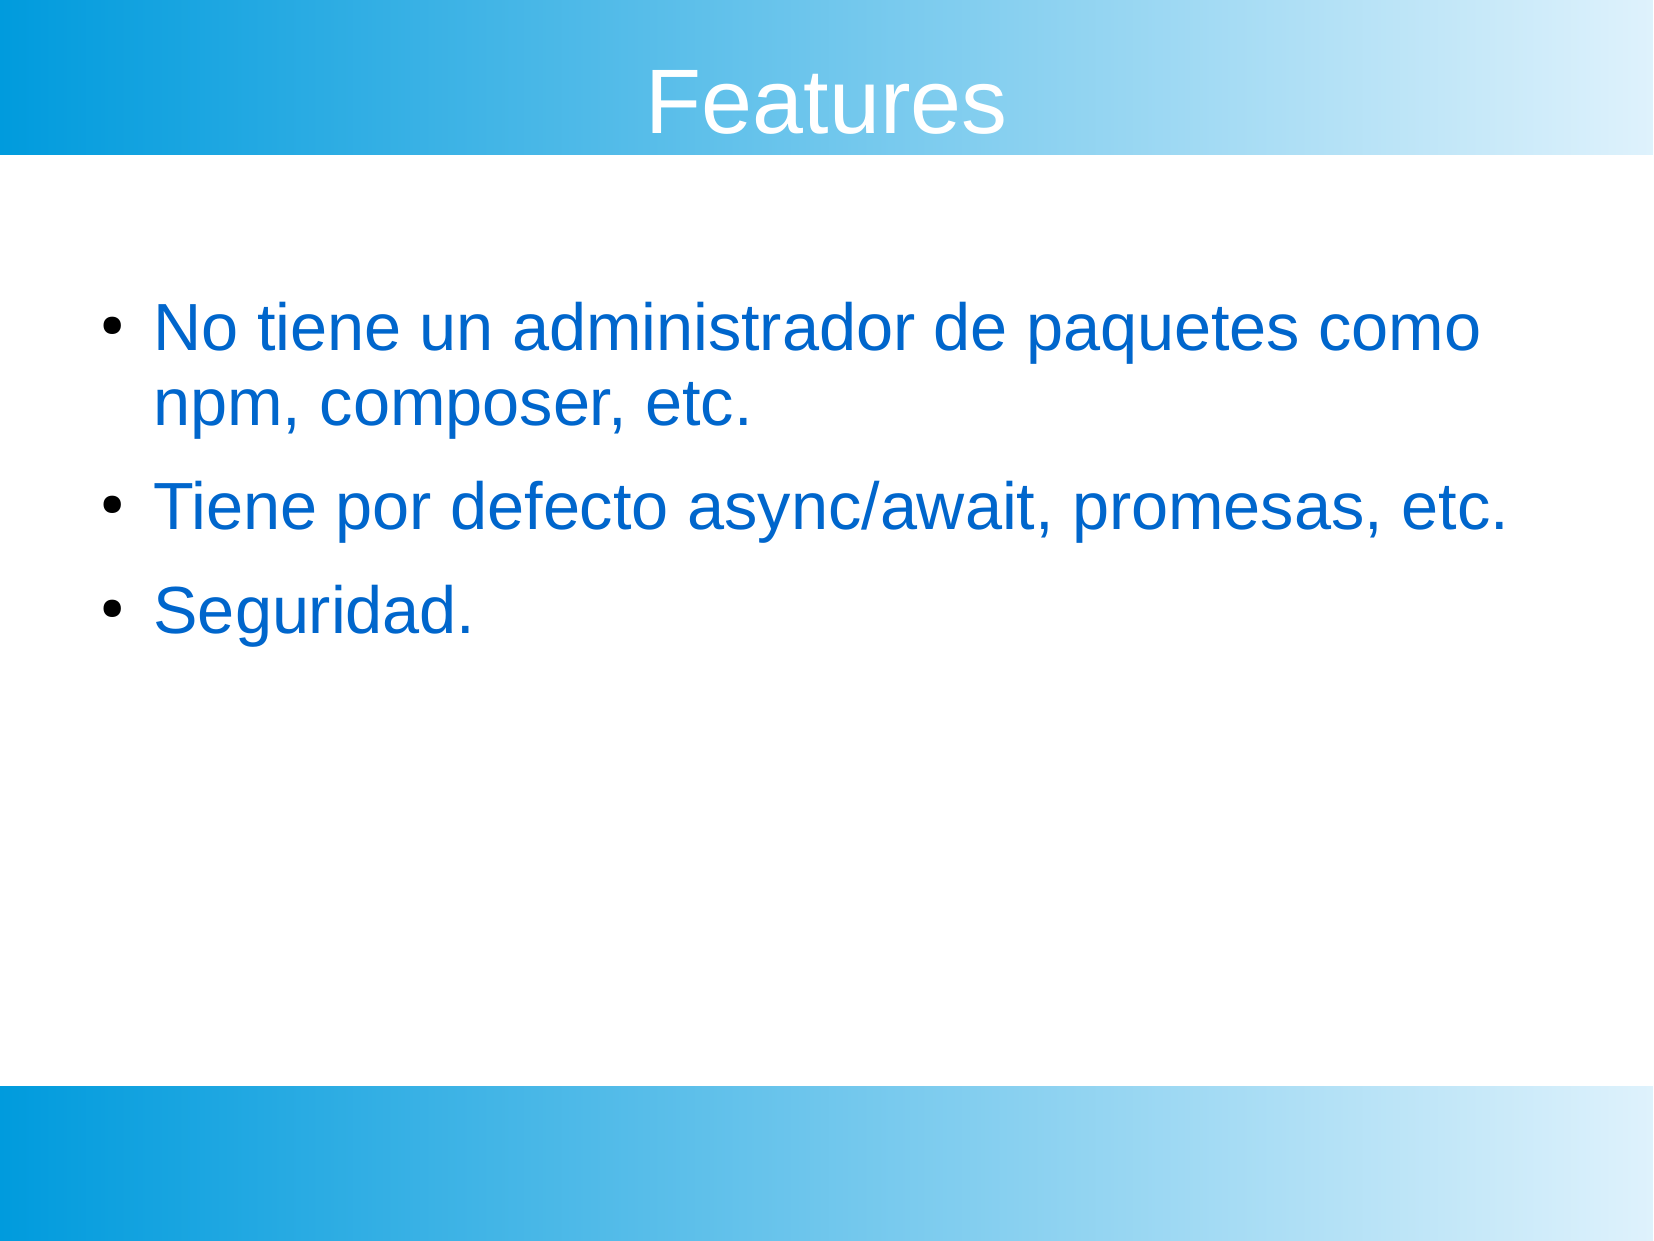

# Features
No tiene un administrador de paquetes como npm, composer, etc.
Tiene por defecto async/await, promesas, etc.
Seguridad.